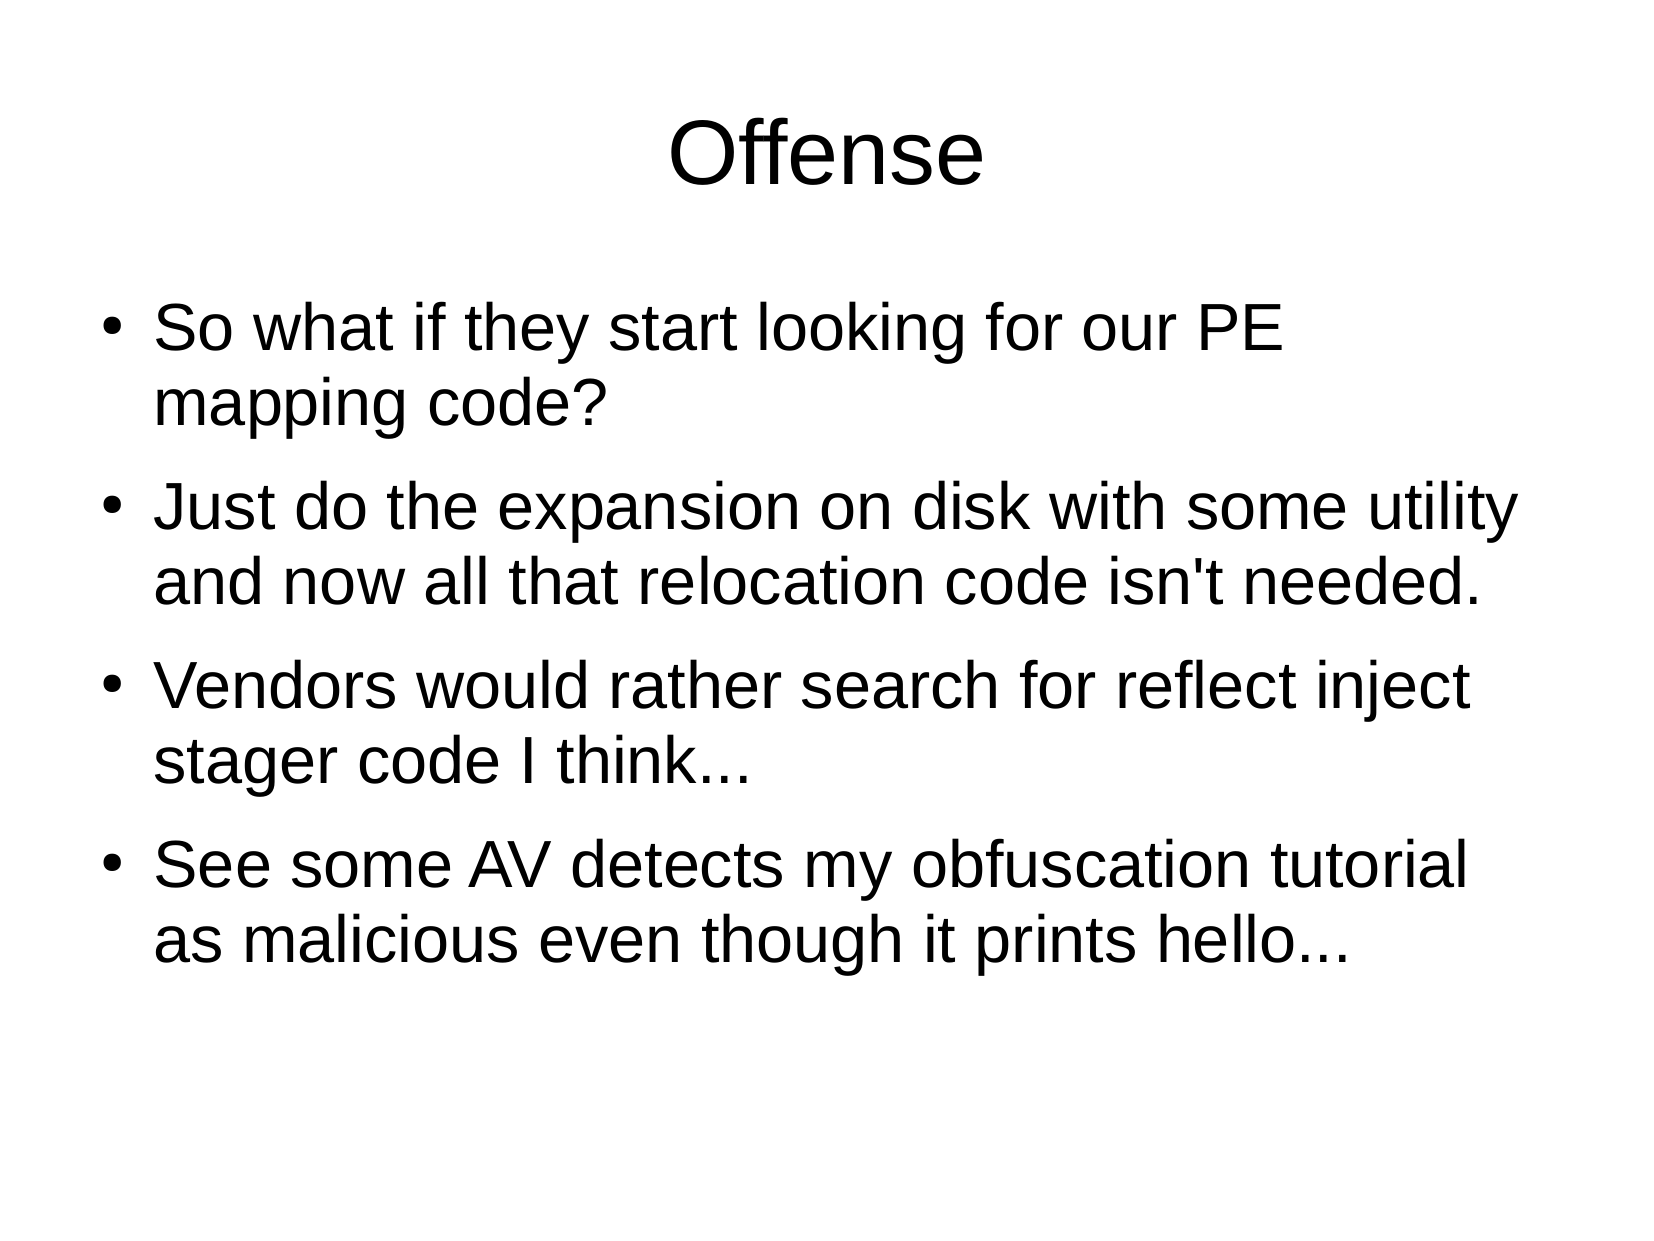

# Offense
So what if they start looking for our PE mapping code?
Just do the expansion on disk with some utility and now all that relocation code isn't needed.
Vendors would rather search for reflect inject stager code I think...
See some AV detects my obfuscation tutorial as malicious even though it prints hello...